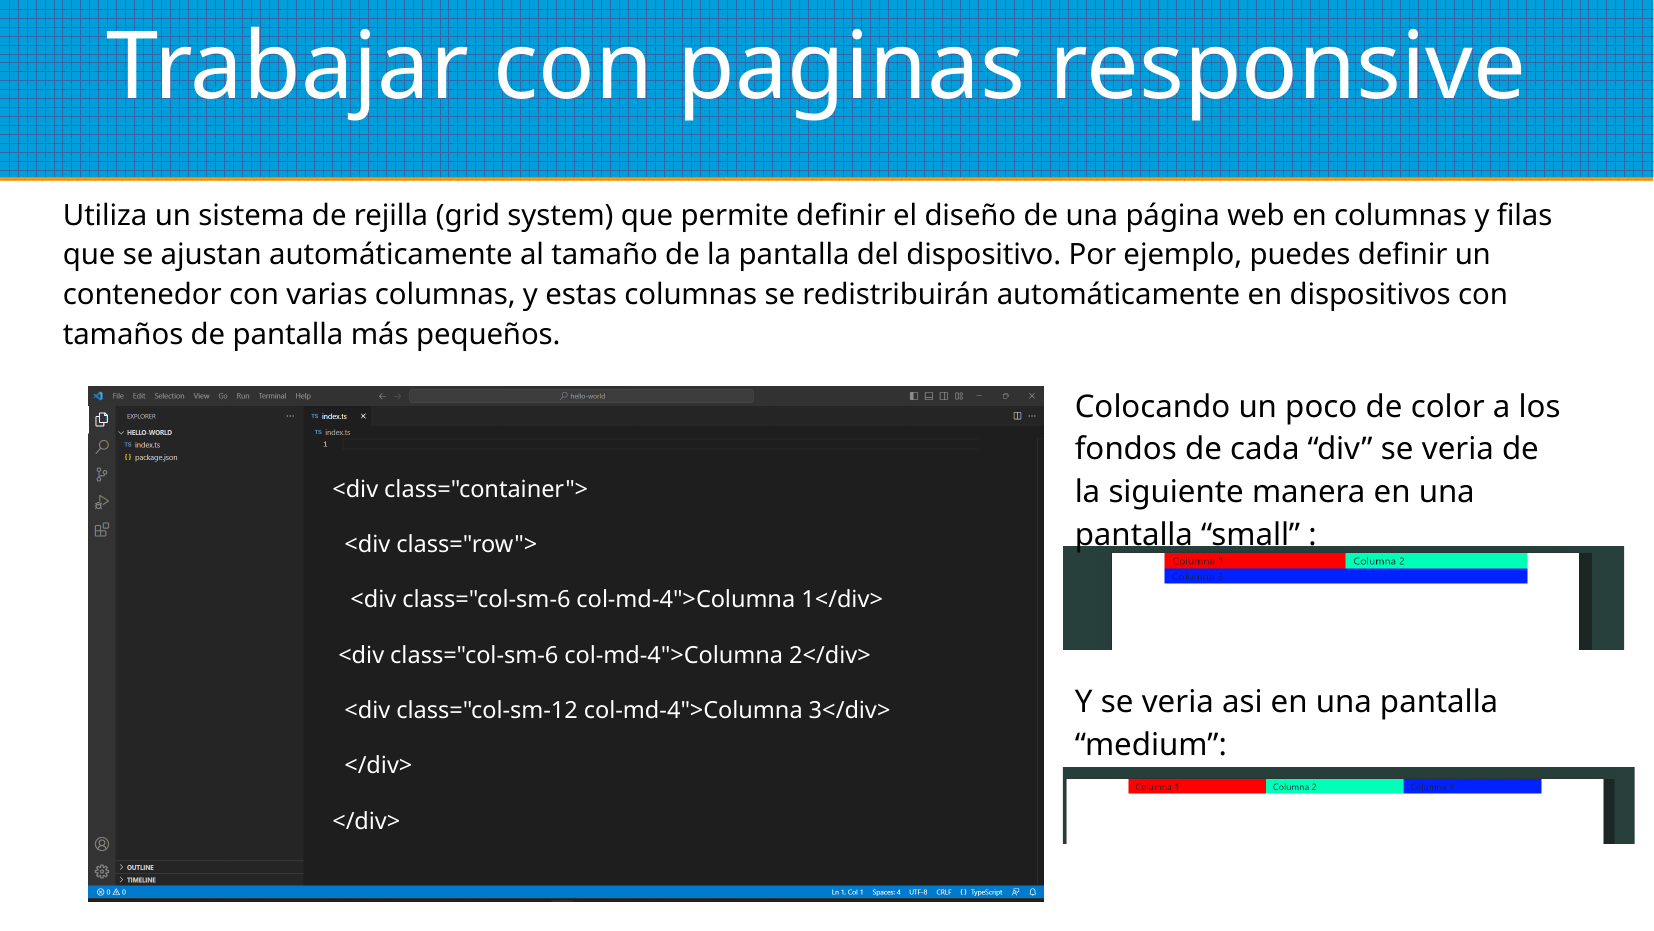

# Trabajar con paginas responsive
Utiliza un sistema de rejilla (grid system) que permite definir el diseño de una página web en columnas y filas que se ajustan automáticamente al tamaño de la pantalla del dispositivo. Por ejemplo, puedes definir un contenedor con varias columnas, y estas columnas se redistribuirán automáticamente en dispositivos con tamaños de pantalla más pequeños.
Colocando un poco de color a los fondos de cada “div” se veria de la siguiente manera en una pantalla “small” :
<div class="container">
 <div class="row">
 <div class="col-sm-6 col-md-4">Columna 1</div>
 <div class="col-sm-6 col-md-4">Columna 2</div>
 <div class="col-sm-12 col-md-4">Columna 3</div>
 </div>
</div>
Y se veria asi en una pantalla “medium”: